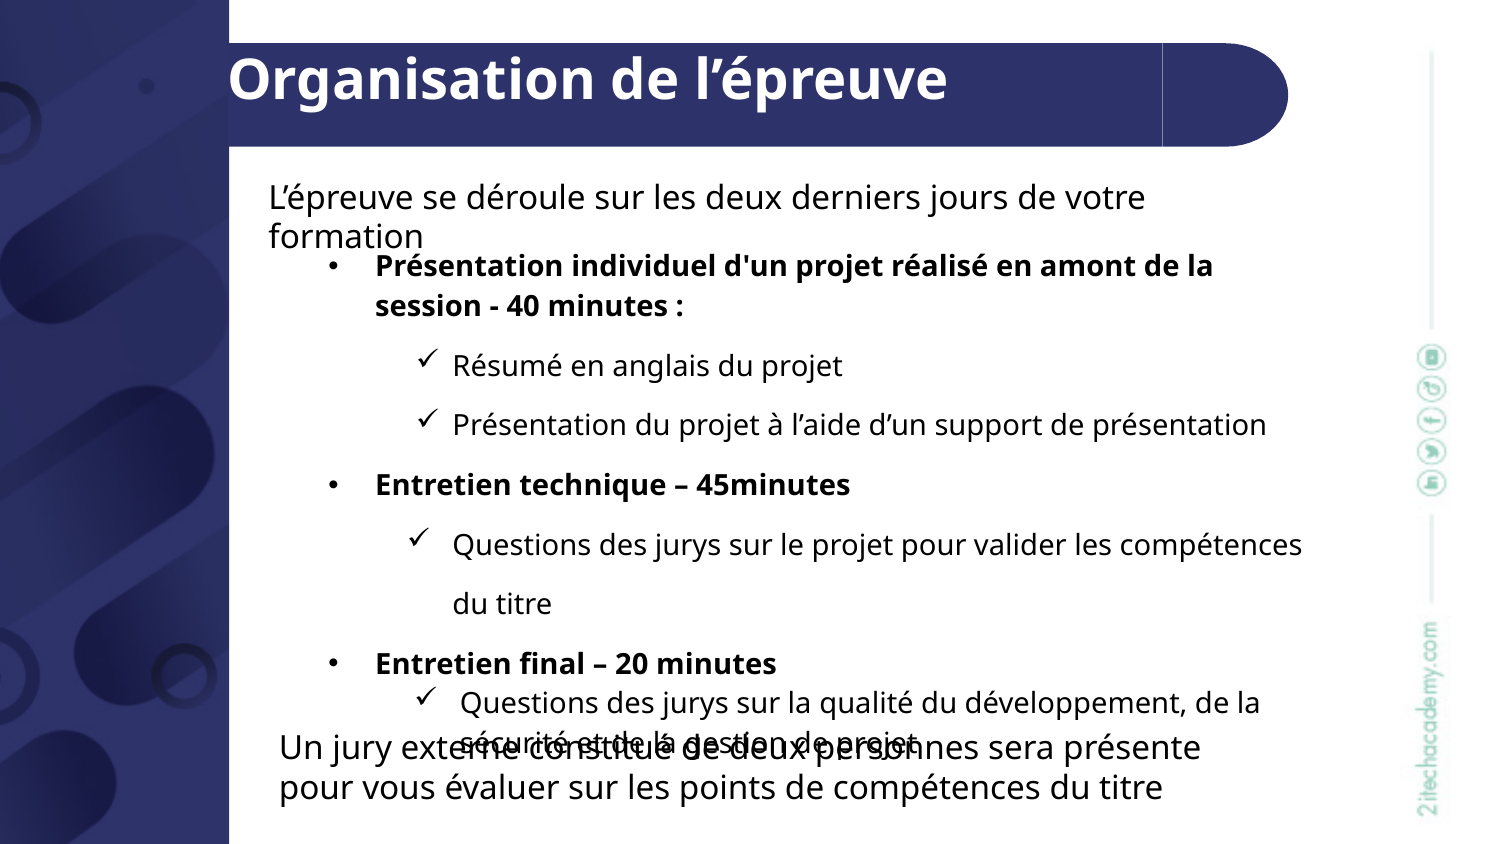

Organisation de l’épreuve
L’épreuve se déroule sur les deux derniers jours de votre formation
| Présentation individuel d'un projet réalisé en amont de la session - 40 minutes : Résumé en anglais du projet Présentation du projet à l’aide d’un support de présentation Entretien technique – 45minutes Questions des jurys sur le projet pour valider les compétences du titre Entretien final – 20 minutes Questions des jurys sur la qualité du développement, de la sécurité et de la gestion de projet |
| --- |
Un jury externe constitué de deux personnes sera présente pour vous évaluer sur les points de compétences du titre